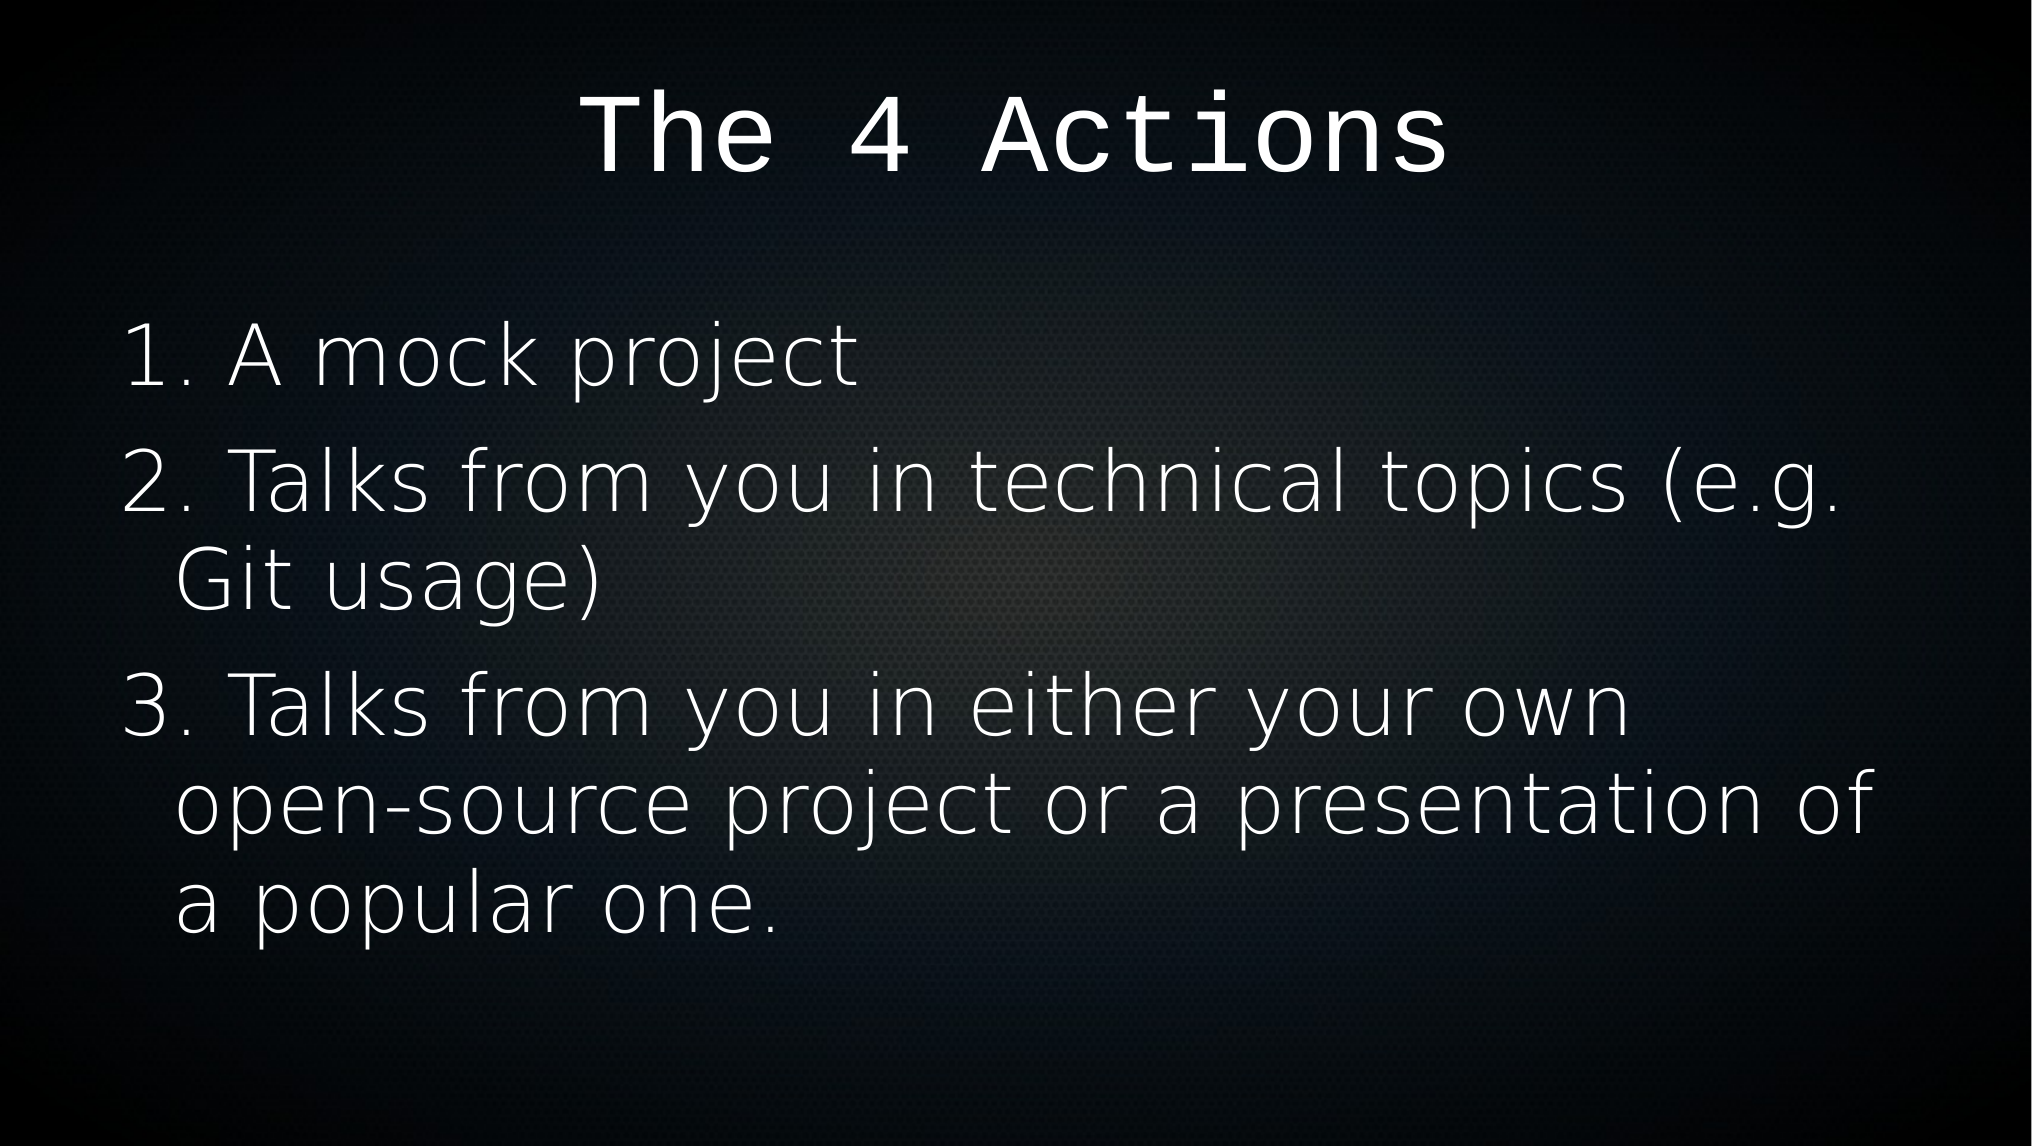

# The 4 Actions
 A mock project
 Talks from you in technical topics (e.g. Git usage)
 Talks from you in either your own open-source project or a presentation of a popular one.